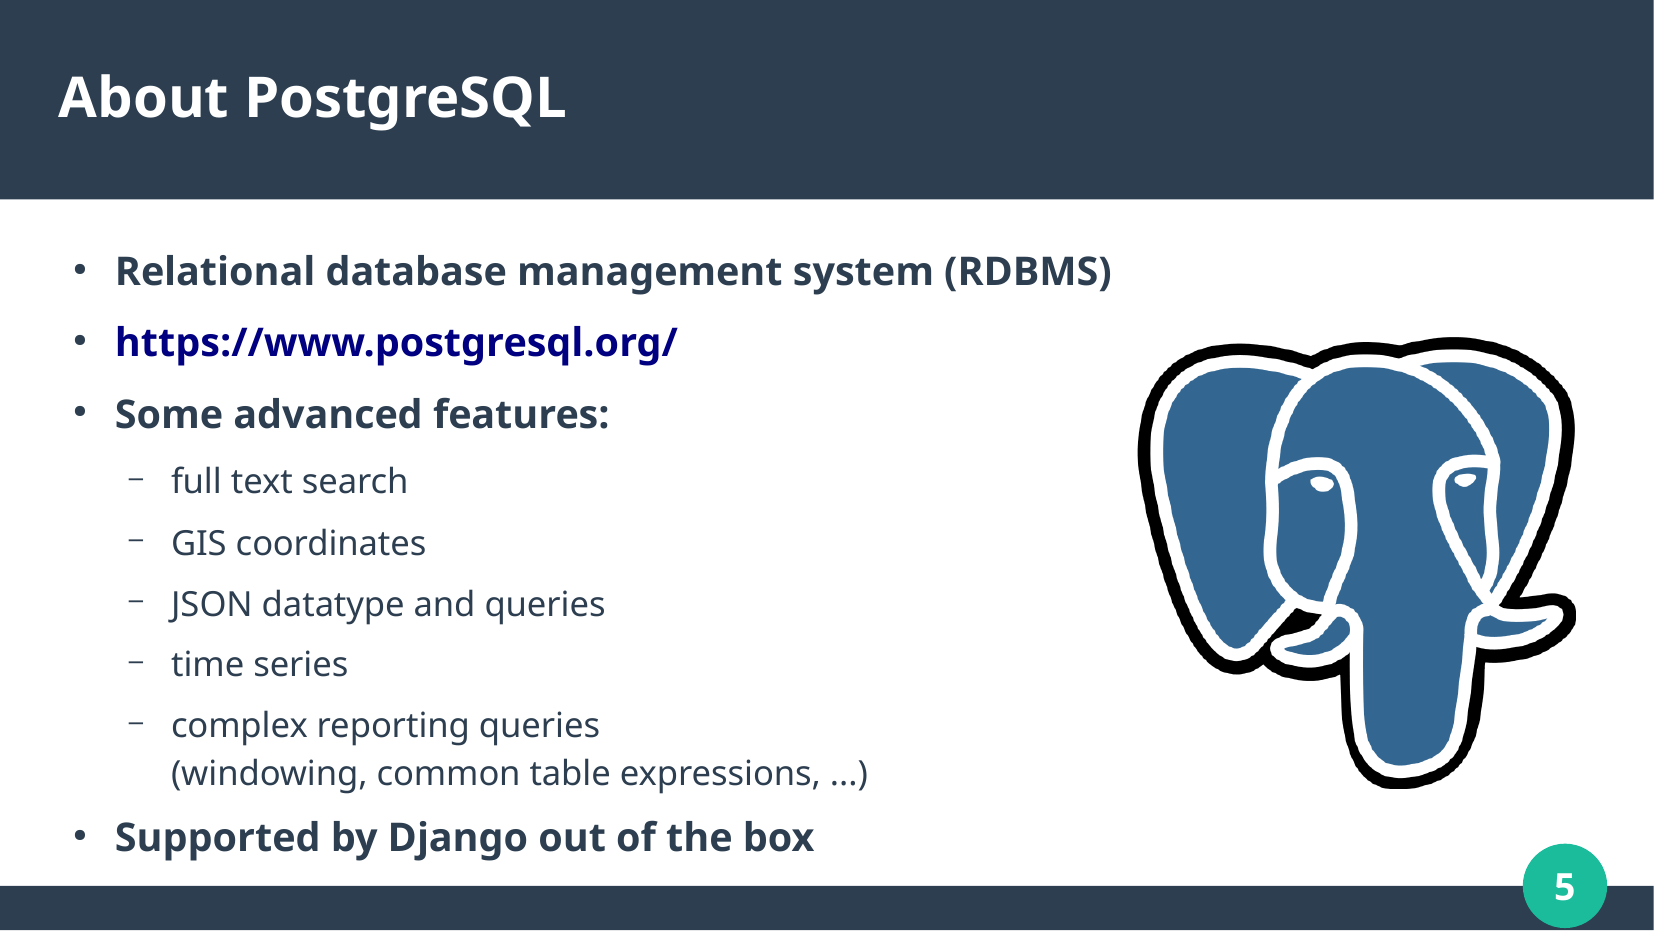

# About PostgreSQL
Relational database management system (RDBMS)
https://www.postgresql.org/
Some advanced features:
full text search
GIS coordinates
JSON datatype and queries
time series
complex reporting queries
(windowing, common table expressions, ...)
Supported by Django out of the box